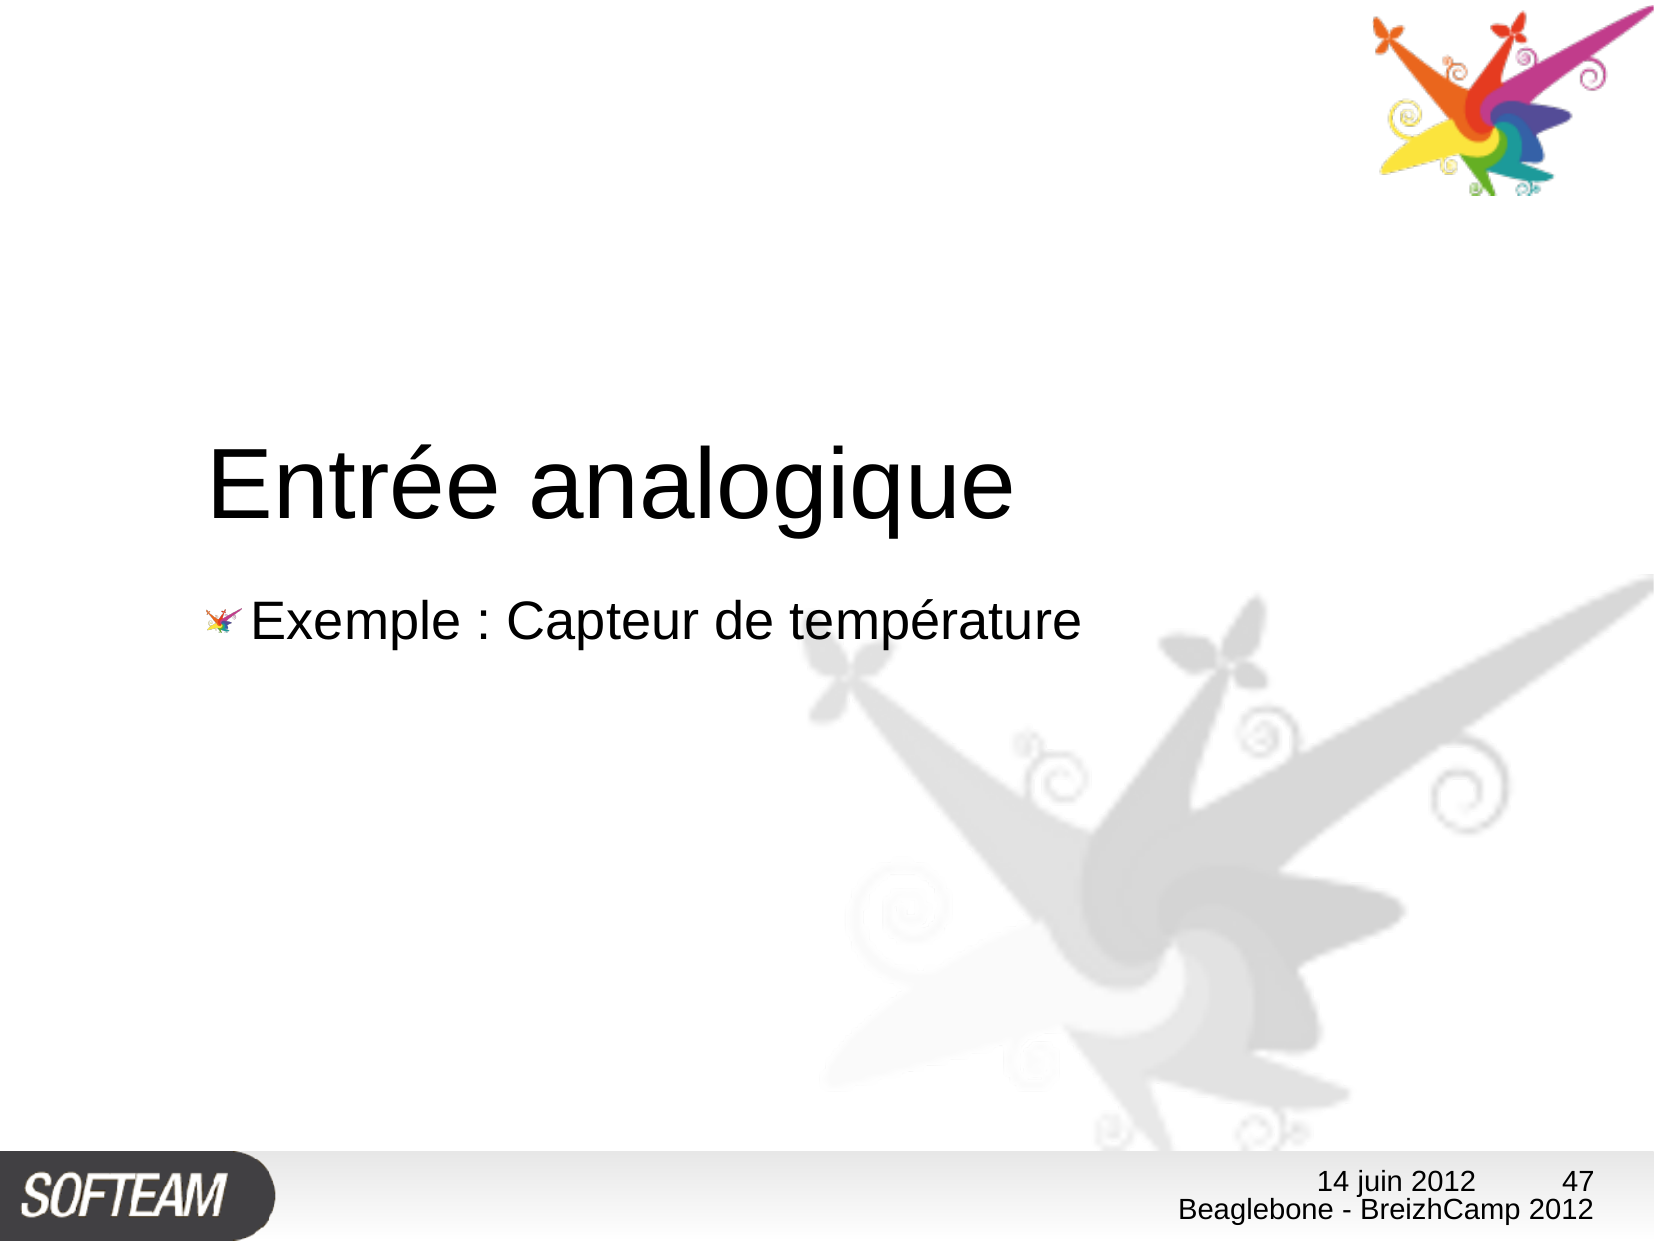

# Entrée analogique
Exemple : Capteur de température
14 juin 2012
47
Beaglebone - BreizhCamp 2012